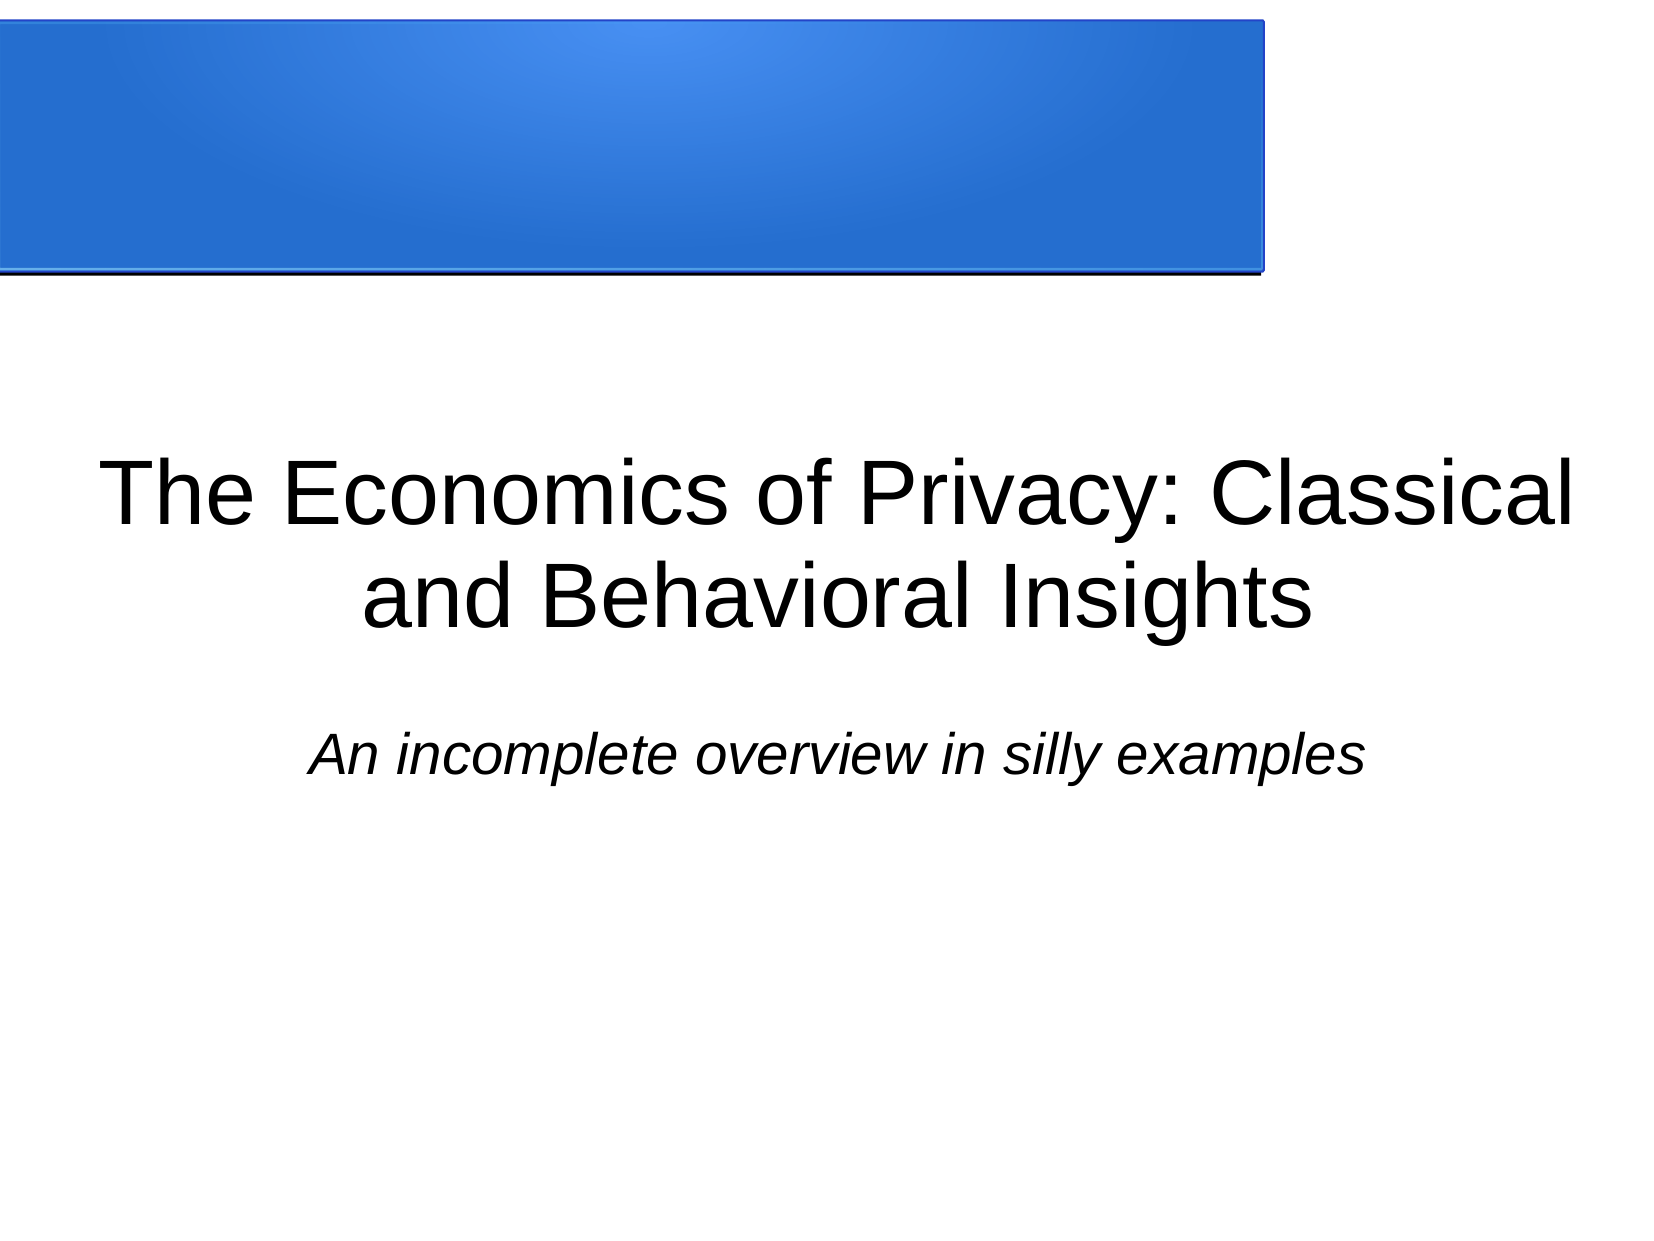

# The Economics of Privacy: Classical and Behavioral Insights
An incomplete overview in silly examples